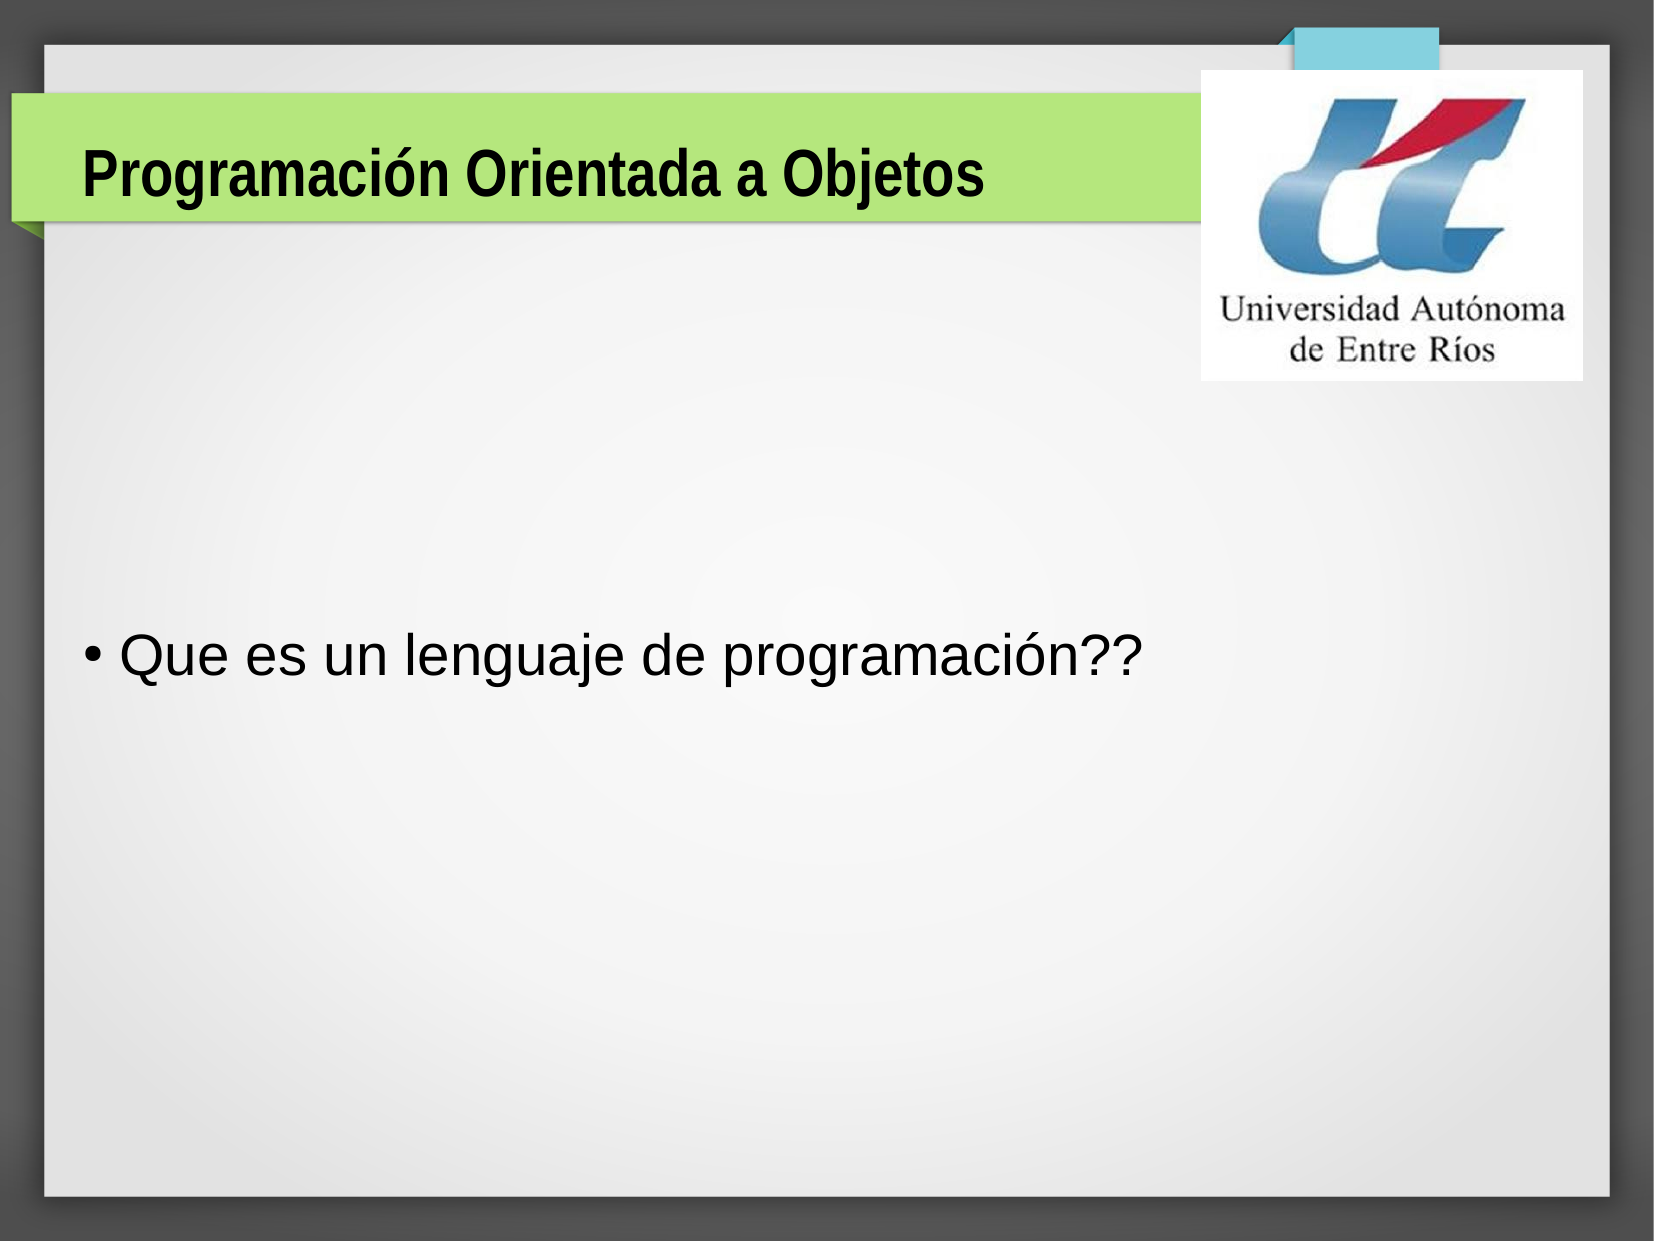

# Programación Orientada a Objetos
 Que es un lenguaje de programación??